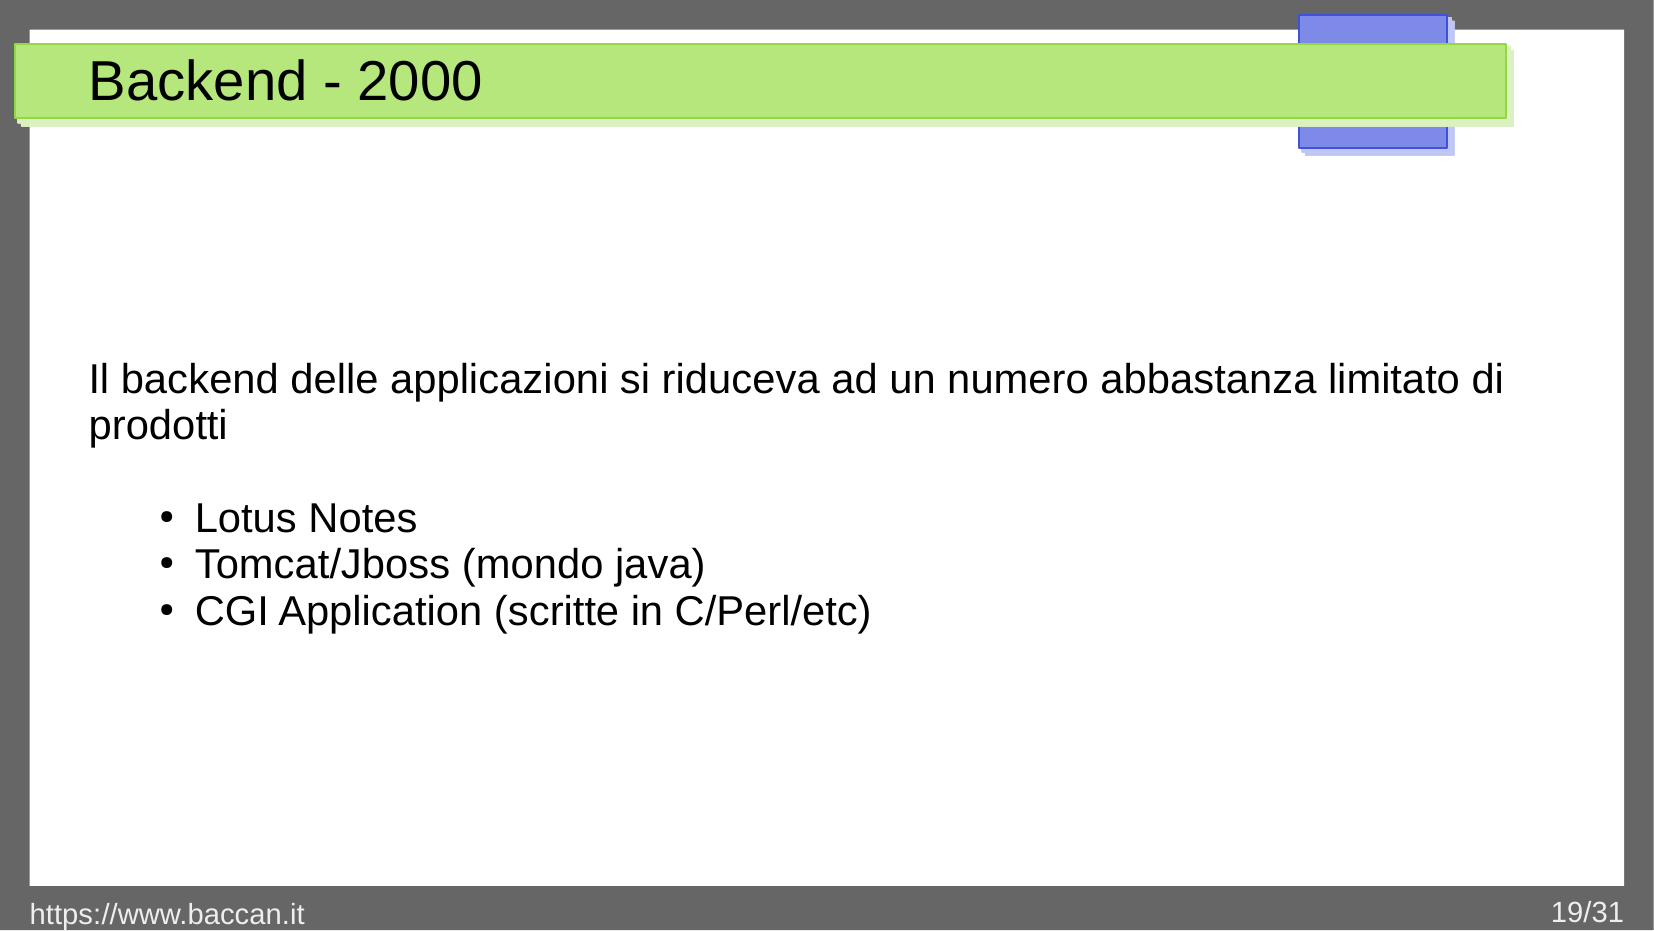

# Backend - 2000
Il backend delle applicazioni si riduceva ad un numero abbastanza limitato di prodotti
Lotus Notes
Tomcat/Jboss (mondo java)
CGI Application (scritte in C/Perl/etc)
19
https://www.baccan.it